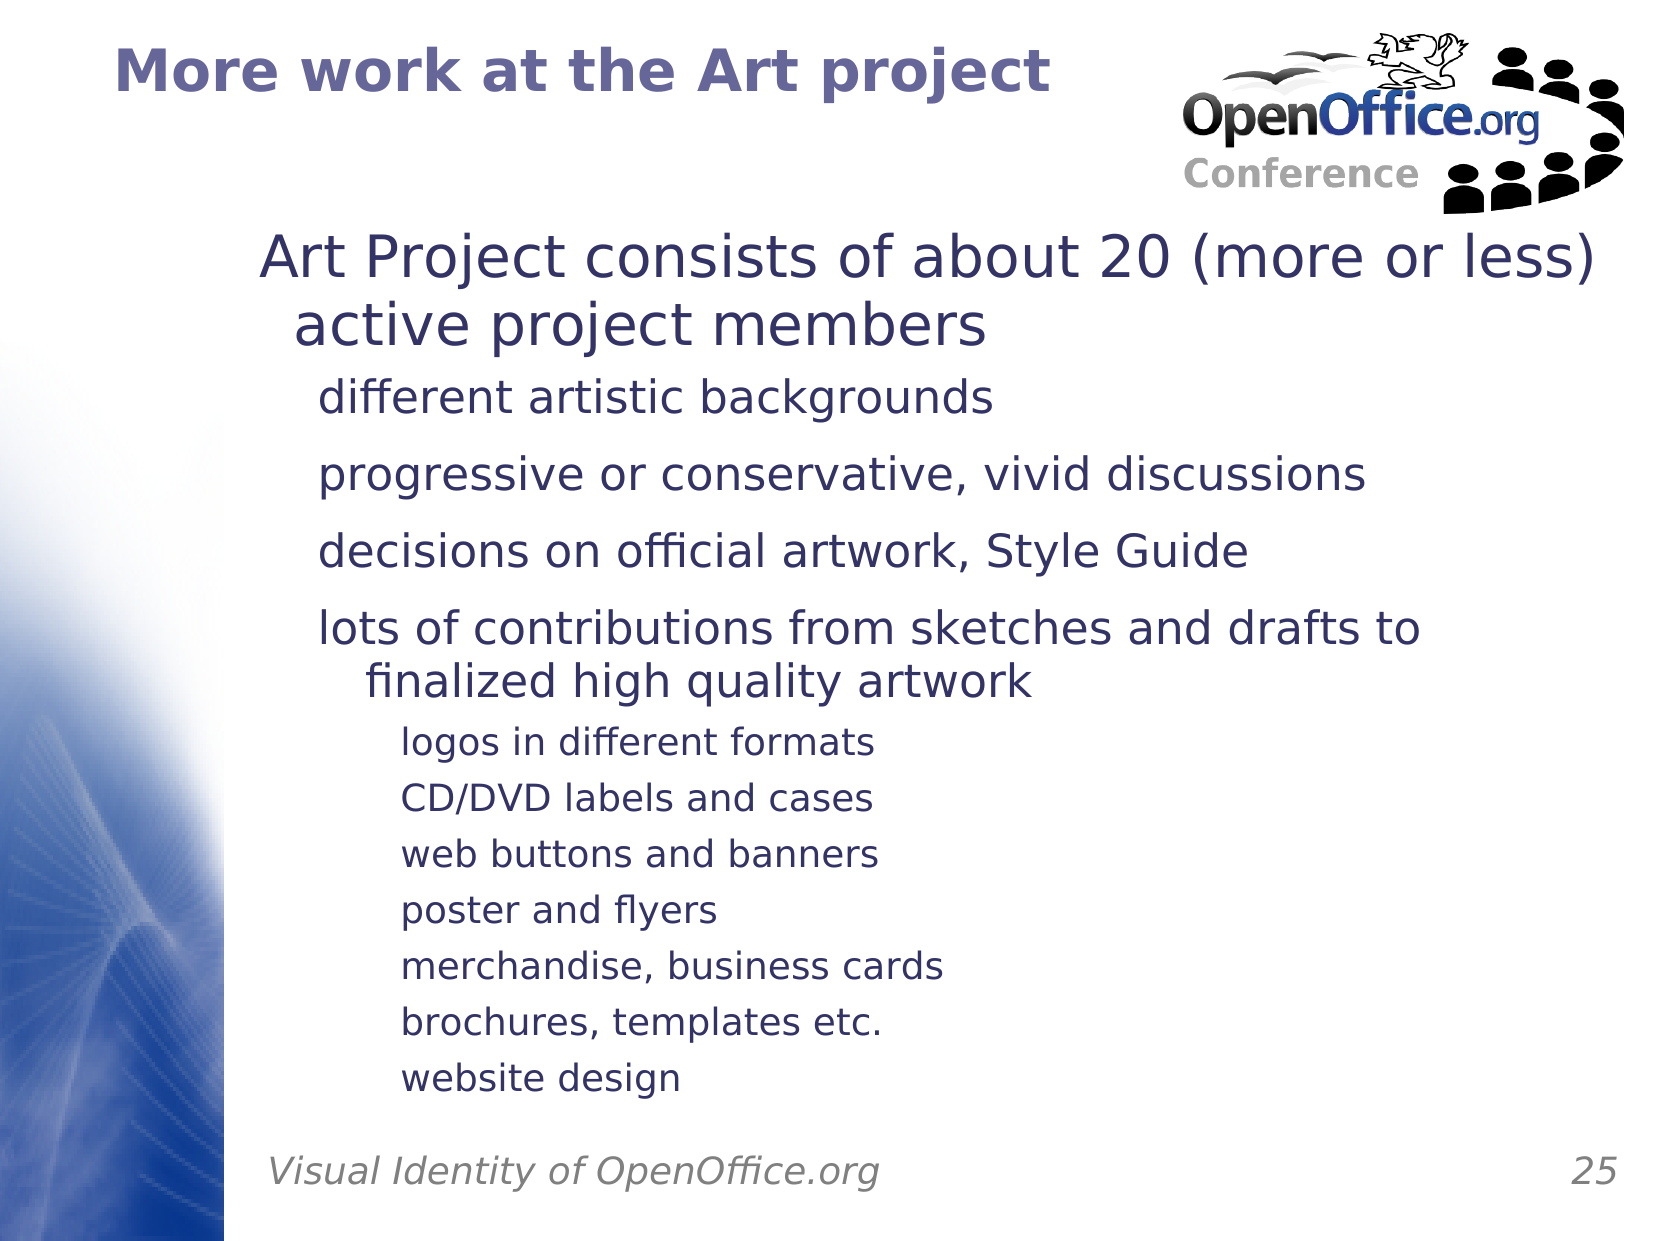

# More work at the Art project
 Art Project consists of about 20 (more or less) active project members
different artistic backgrounds
progressive or conservative, vivid discussions
decisions on official artwork, Style Guide
lots of contributions from sketches and drafts to finalized high quality artwork
logos in different formats
CD/DVD labels and cases
web buttons and banners
poster and flyers
merchandise, business cards
brochures, templates etc.
website design